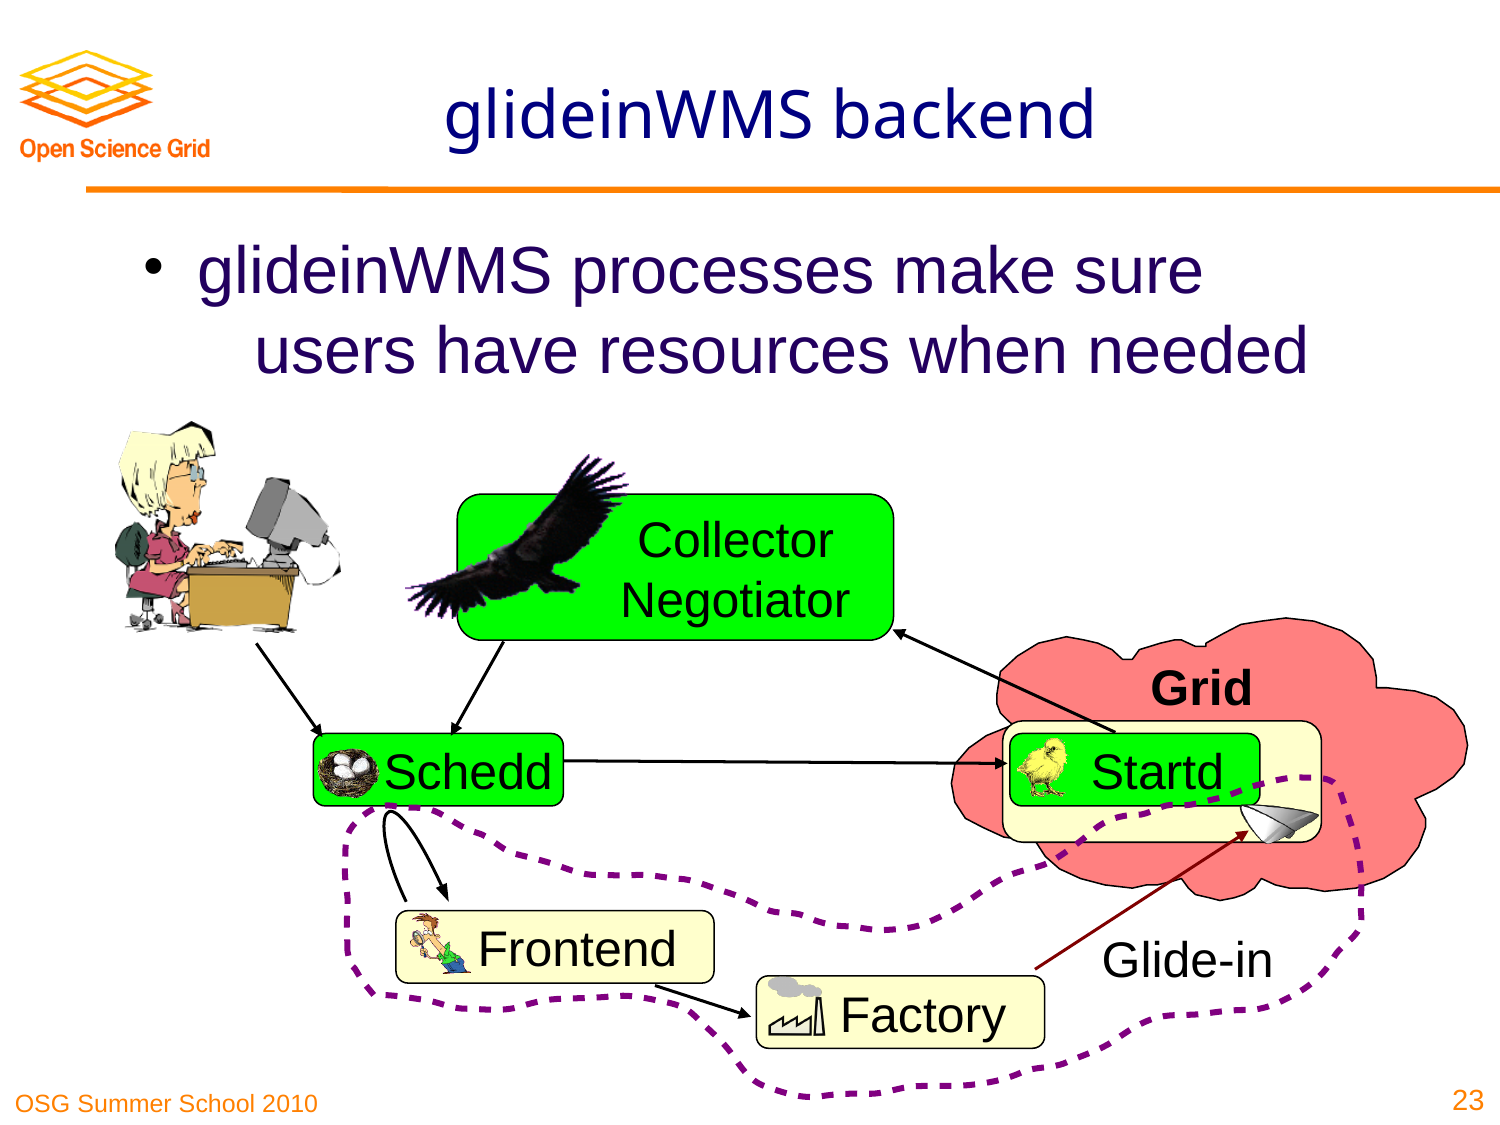

# glideinWMS backend
glideinWMS processes make sure users have resources when needed
Collector
Negotiator
Grid
Schedd
Startd
Frontend
Glide-in
Factory
23